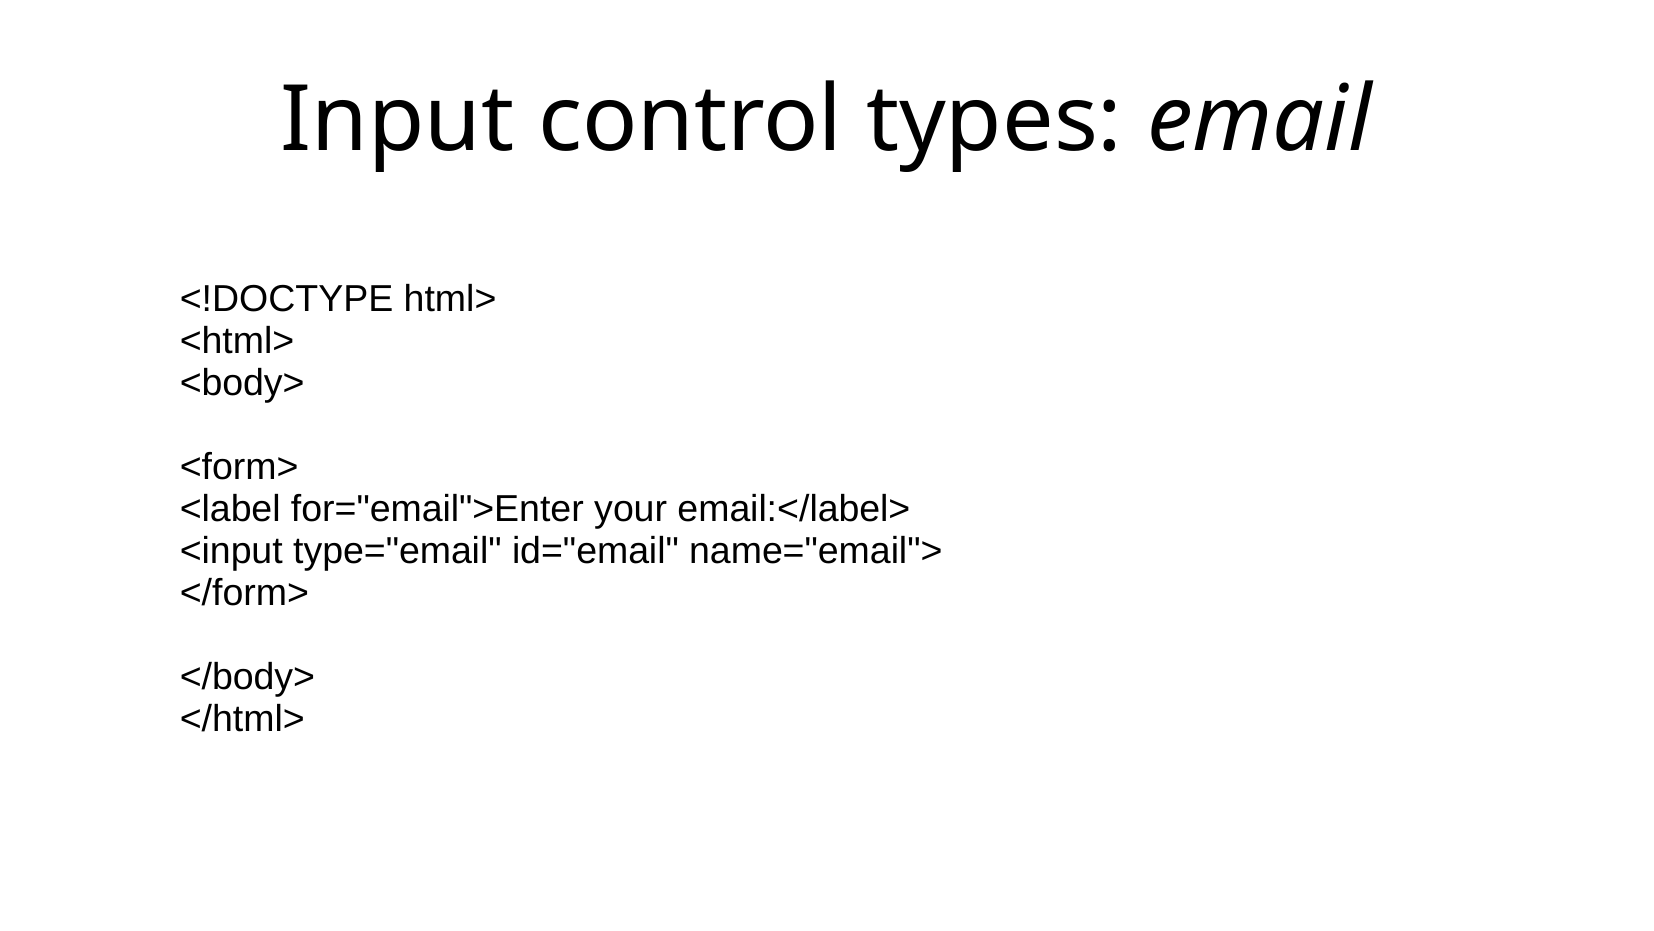

# Input control types: email
<!DOCTYPE html>
<html>
<body>
<form>
<label for="email">Enter your email:</label>
<input type="email" id="email" name="email">
</form>
</body>
</html>